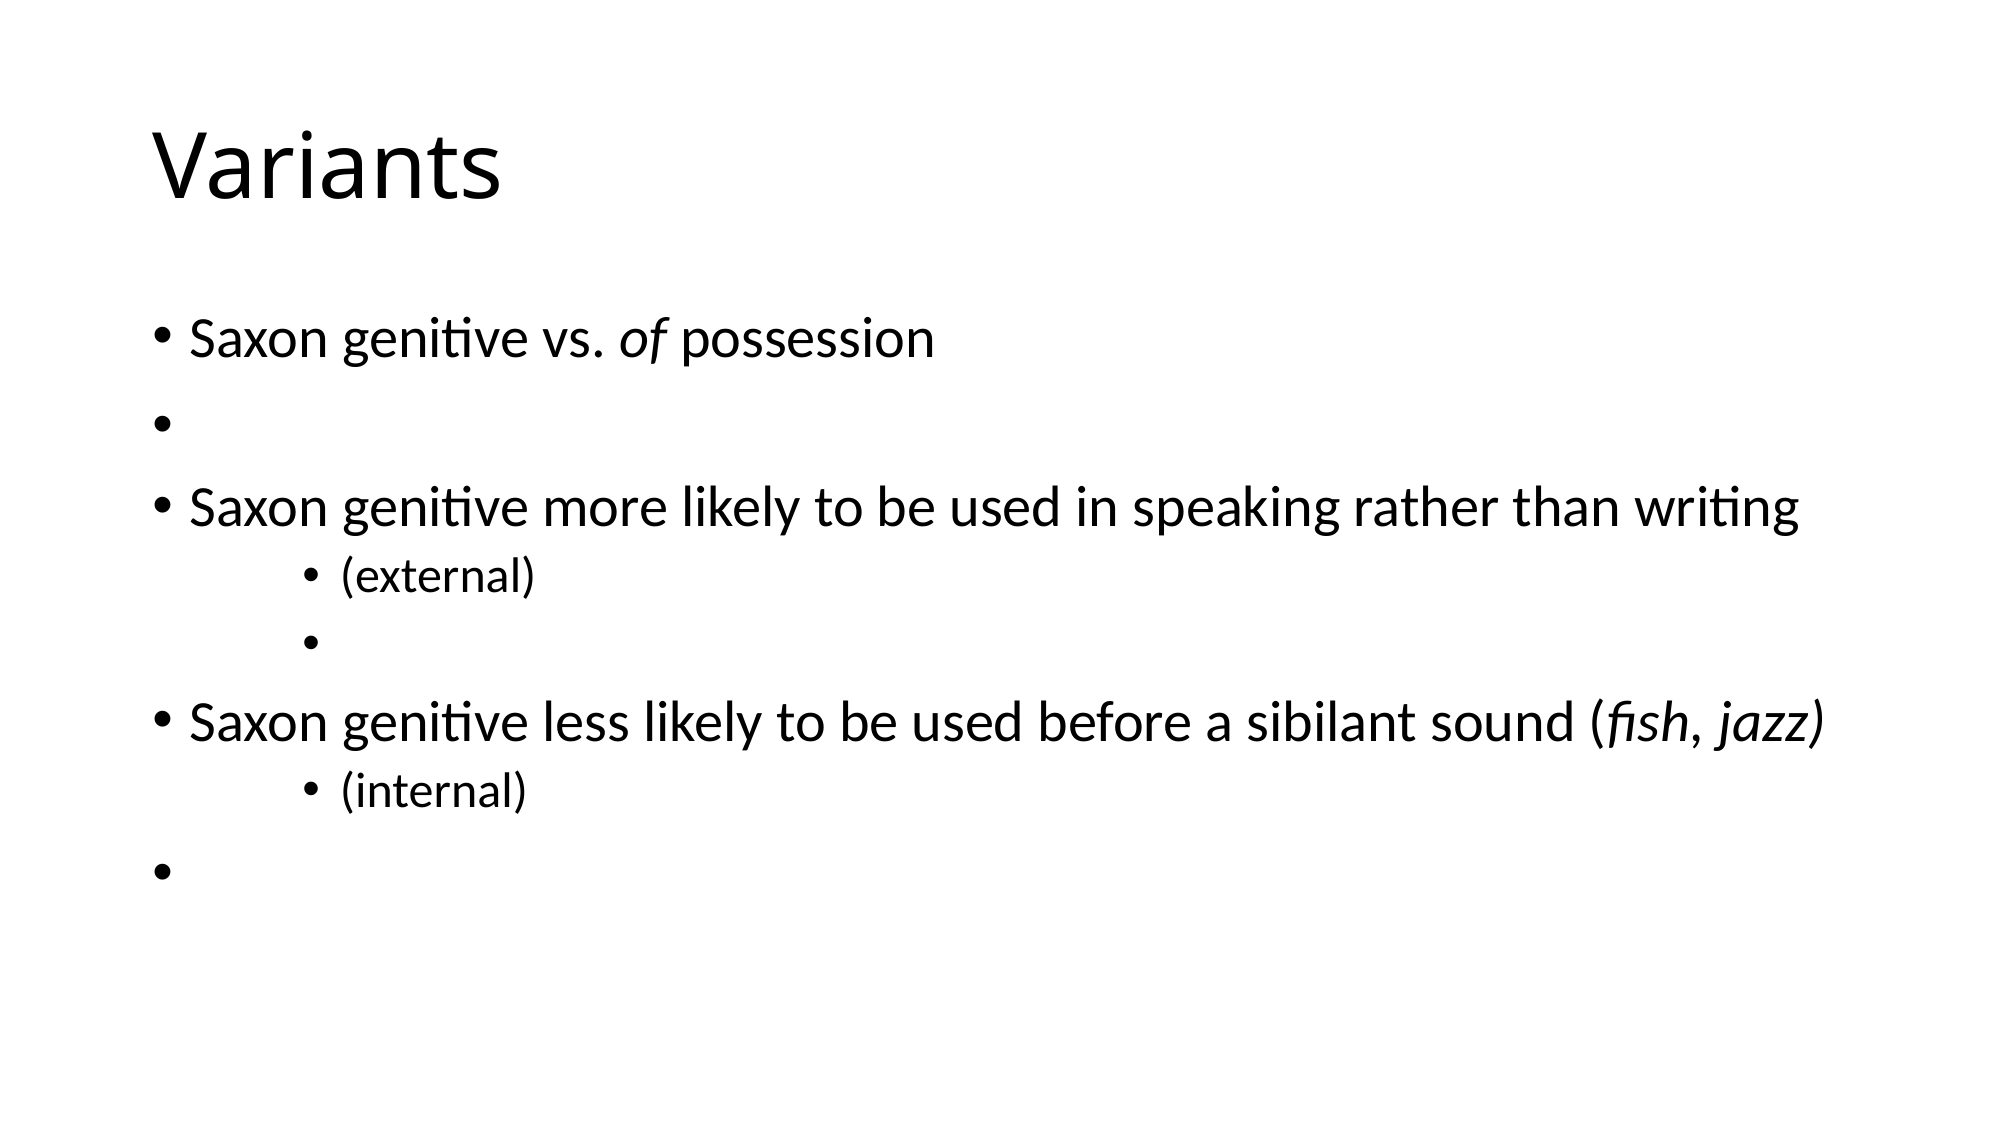

# Variants
Saxon genitive vs. of possession
Saxon genitive more likely to be used in speaking rather than writing
(external)
Saxon genitive less likely to be used before a sibilant sound (fish, jazz)
(internal)